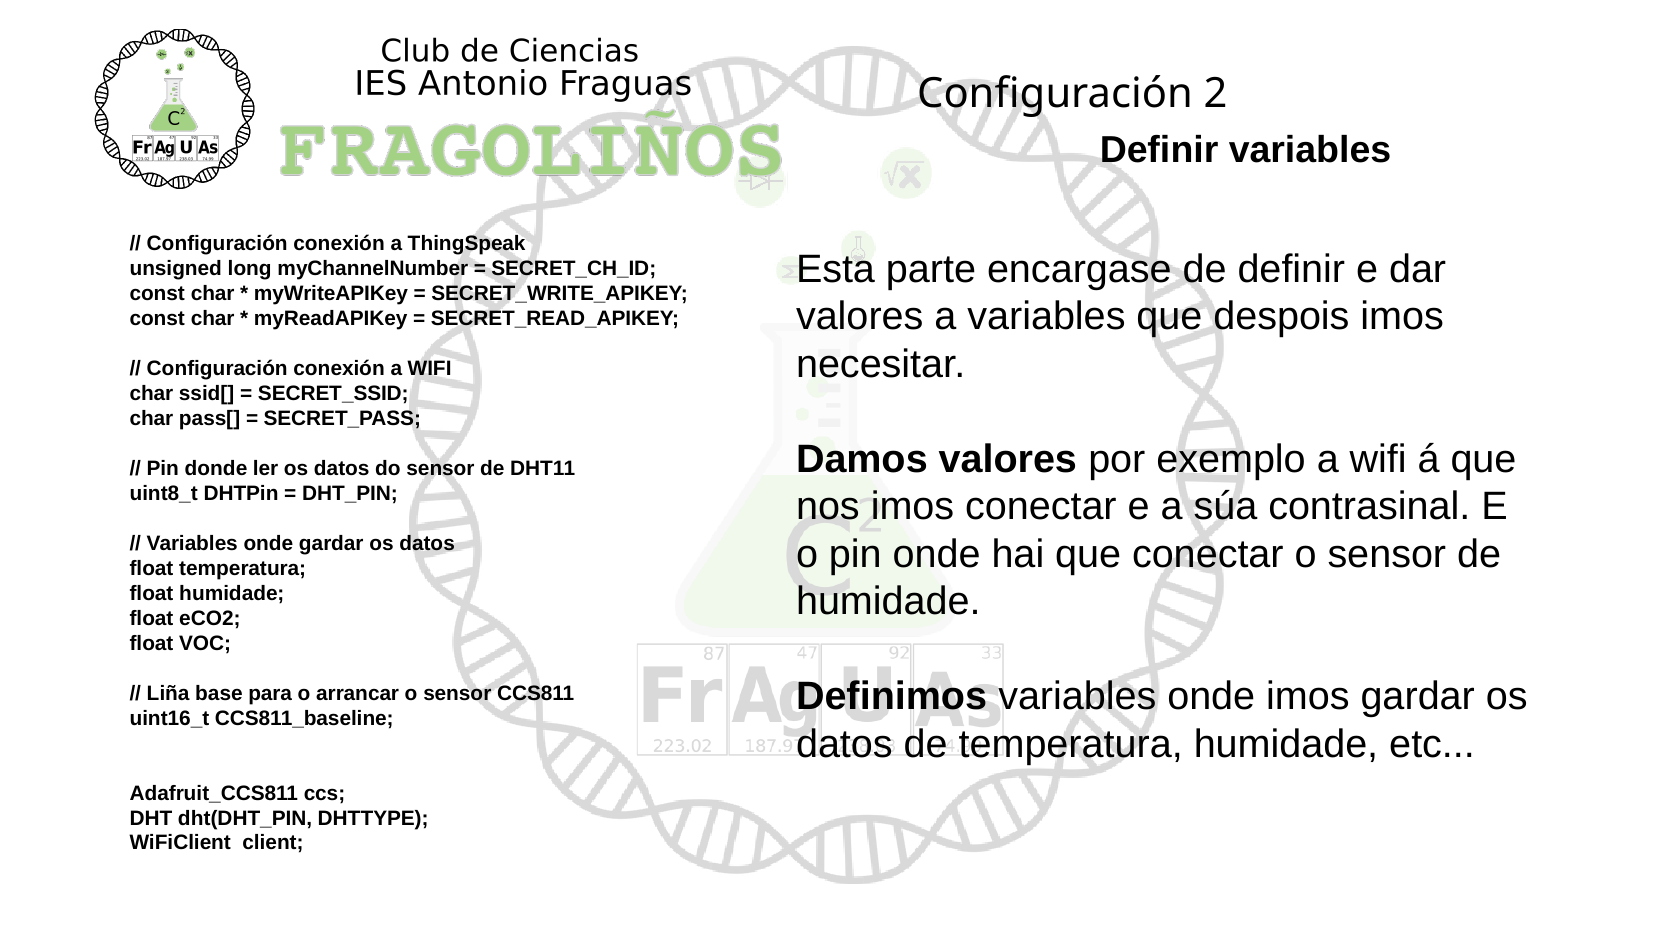

Configuración 2
Definir variables
// Configuración conexión a ThingSpeak
unsigned long myChannelNumber = SECRET_CH_ID;
const char * myWriteAPIKey = SECRET_WRITE_APIKEY;
const char * myReadAPIKey = SECRET_READ_APIKEY;
// Configuración conexión a WIFI
char ssid[] = SECRET_SSID;
char pass[] = SECRET_PASS;
// Pin donde ler os datos do sensor de DHT11
uint8_t DHTPin = DHT_PIN;
// Variables onde gardar os datos
float temperatura;
float humidade;
float eCO2;
float VOC;
// Liña base para o arrancar o sensor CCS811
uint16_t CCS811_baseline;
Adafruit_CCS811 ccs;
DHT dht(DHT_PIN, DHTTYPE);
WiFiClient client;
Esta parte encargase de definir e dar valores a variables que despois imos necesitar.
Damos valores por exemplo a wifi á que nos imos conectar e a súa contrasinal. E o pin onde hai que conectar o sensor de humidade.
Definimos variables onde imos gardar os datos de temperatura, humidade, etc...